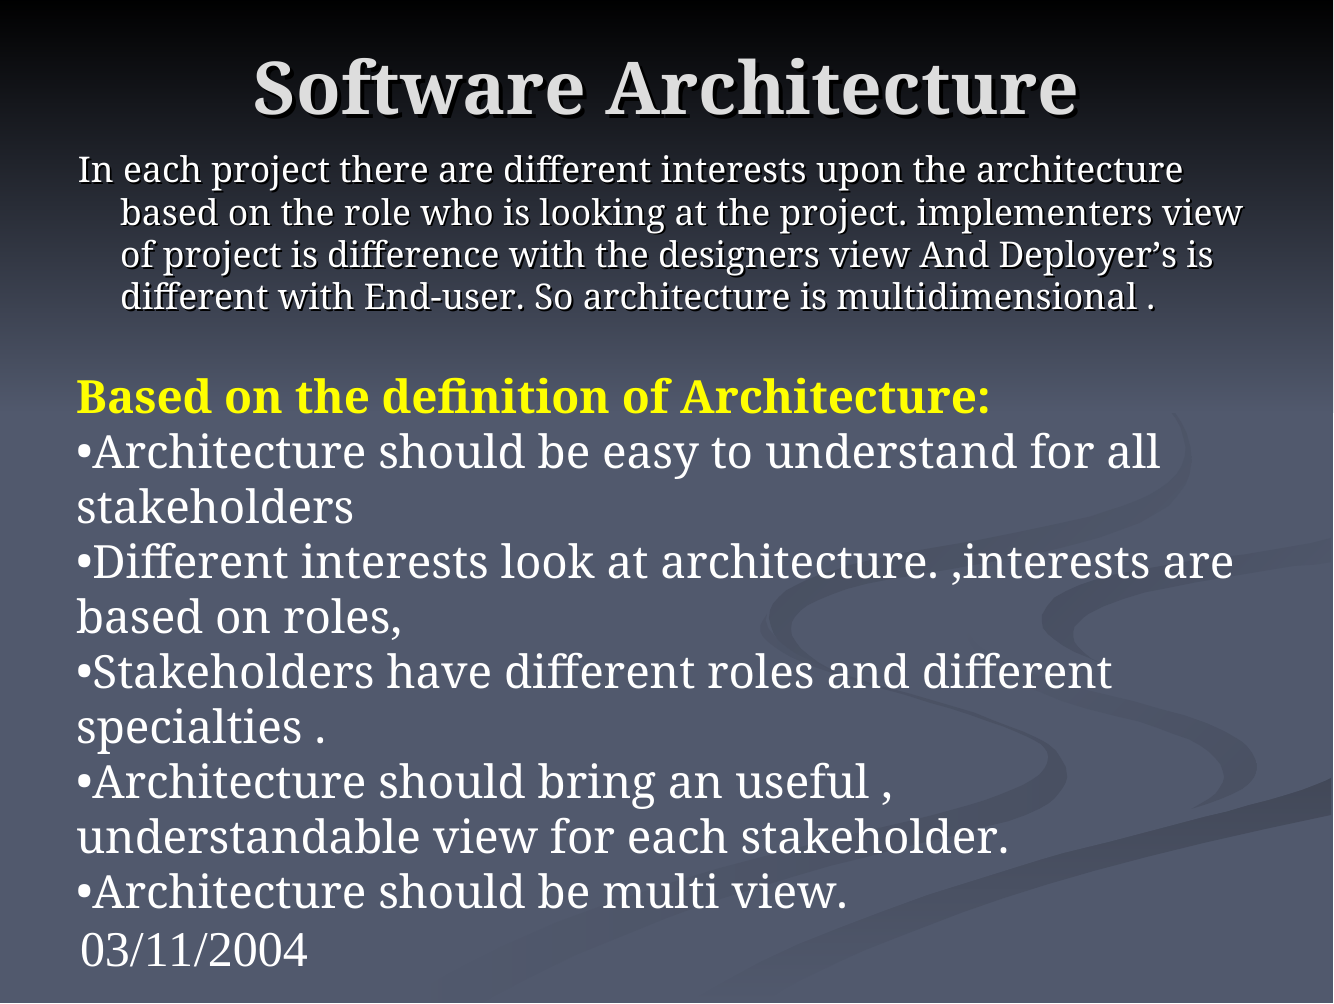

# Software Architecture
In each project there are different interests upon the architecture based on the role who is looking at the project. implementers view of project is difference with the designers view And Deployer’s is different with End-user. So architecture is multidimensional .
Based on the definition of Architecture:
Architecture should be easy to understand for all stakeholders
Different interests look at architecture. ,interests are based on roles,
Stakeholders have different roles and different specialties .
Architecture should bring an useful , understandable view for each stakeholder.
Architecture should be multi view.
03/11/2004